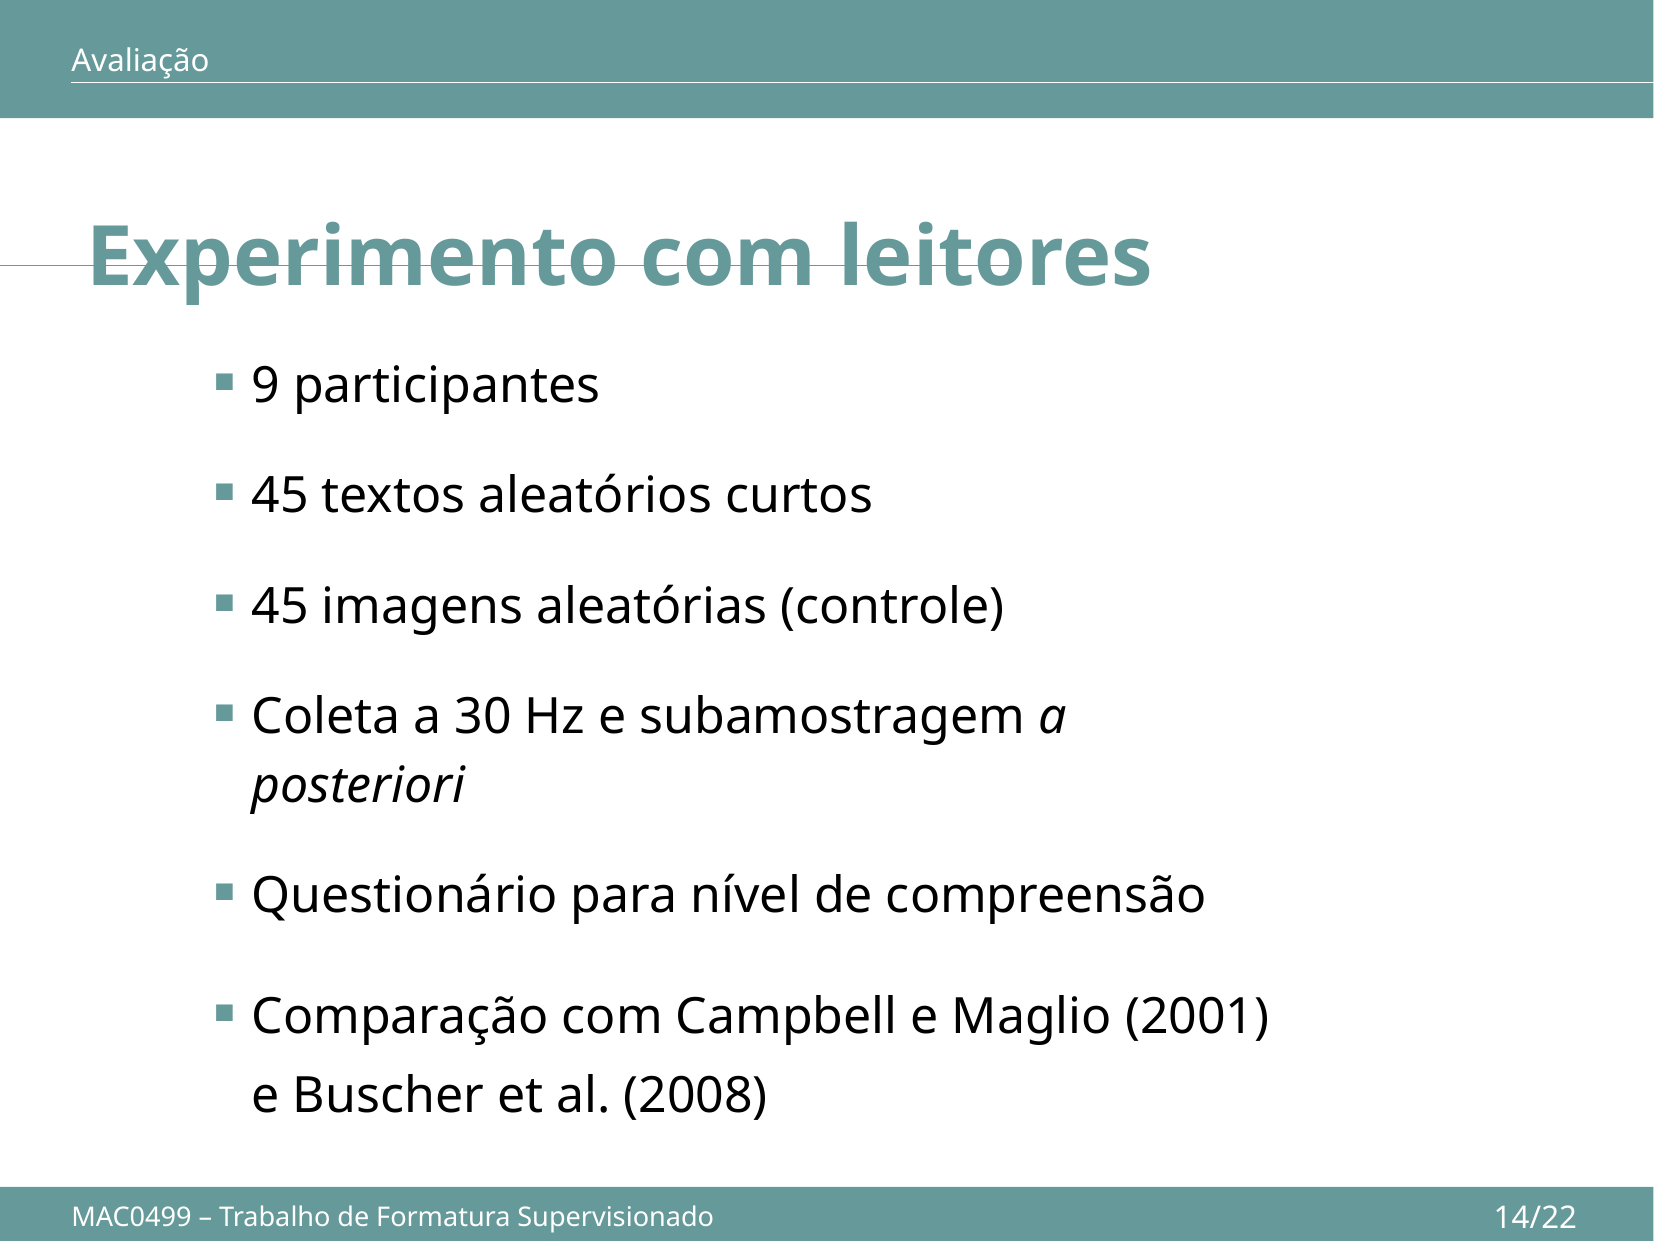

# Avaliação
Experimento com leitores
9 participantes
45 textos aleatórios curtos
45 imagens aleatórias (controle)
Coleta a 30 Hz e subamostragem a posteriori
Questionário para nível de compreensão
Comparação com Campbell e Maglio (2001) e Buscher et al. (2008)
MAC0499 – Trabalho de Formatura Supervisionado
14/22